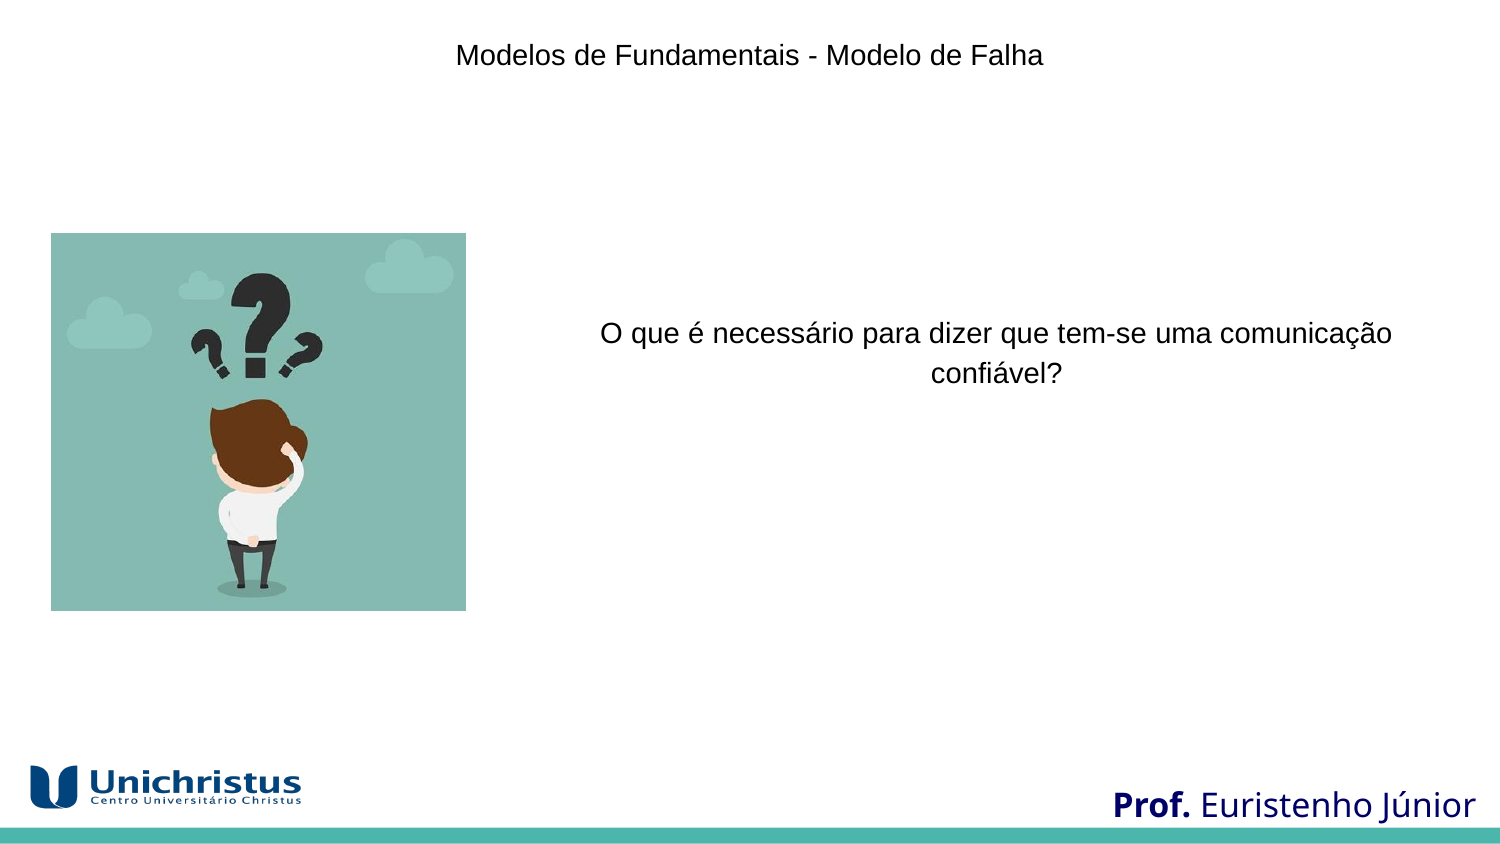

# Modelos de Fundamentais - Modelo de Falha
O que é necessário para dizer que tem-se uma comunicação confiável?
Prof. Euristenho Júnior